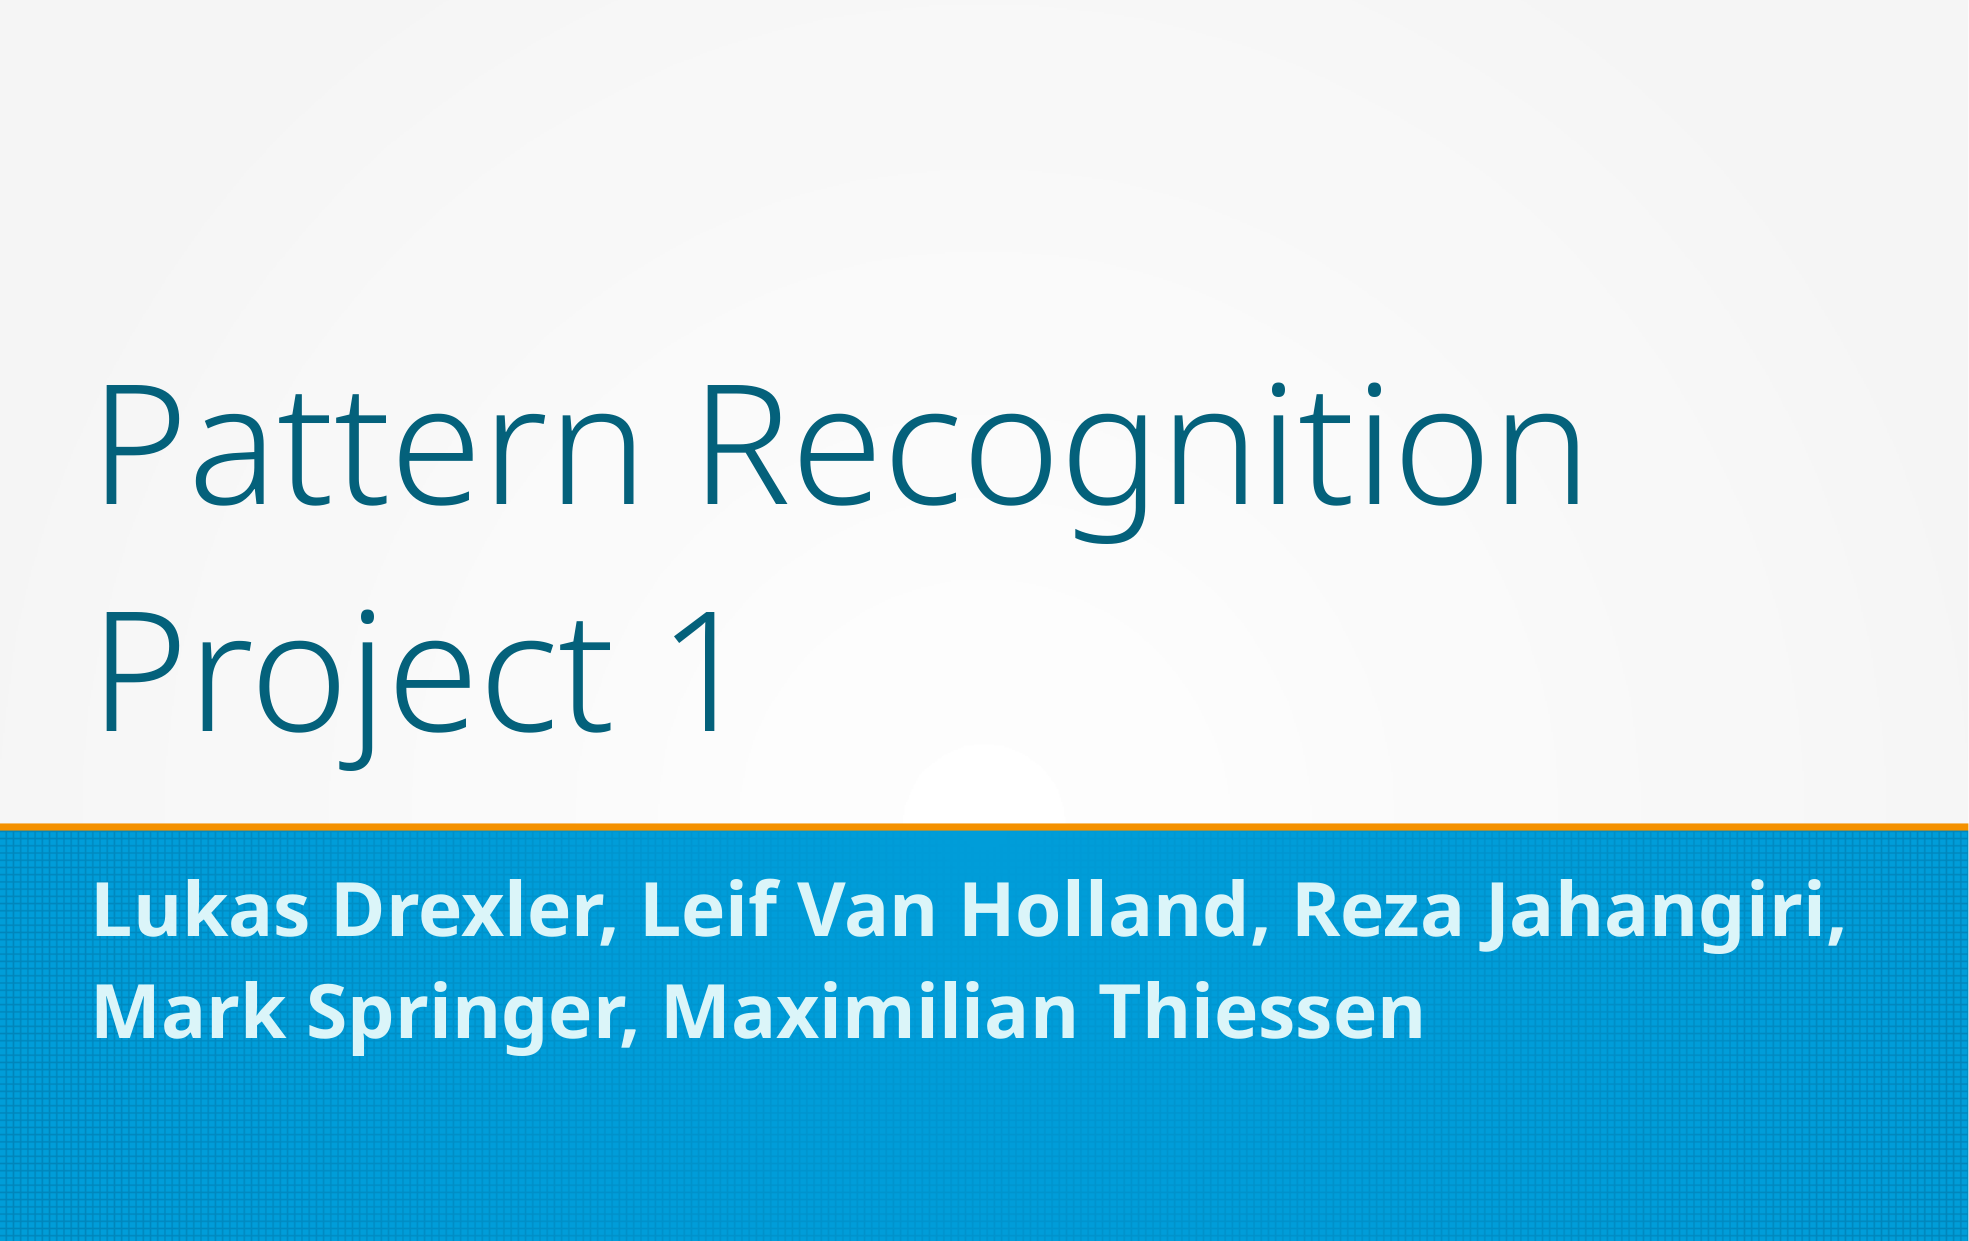

# Pattern Recognition Project 1
Lukas Drexler, Leif Van Holland, Reza Jahangiri,
Mark Springer, Maximilian Thiessen